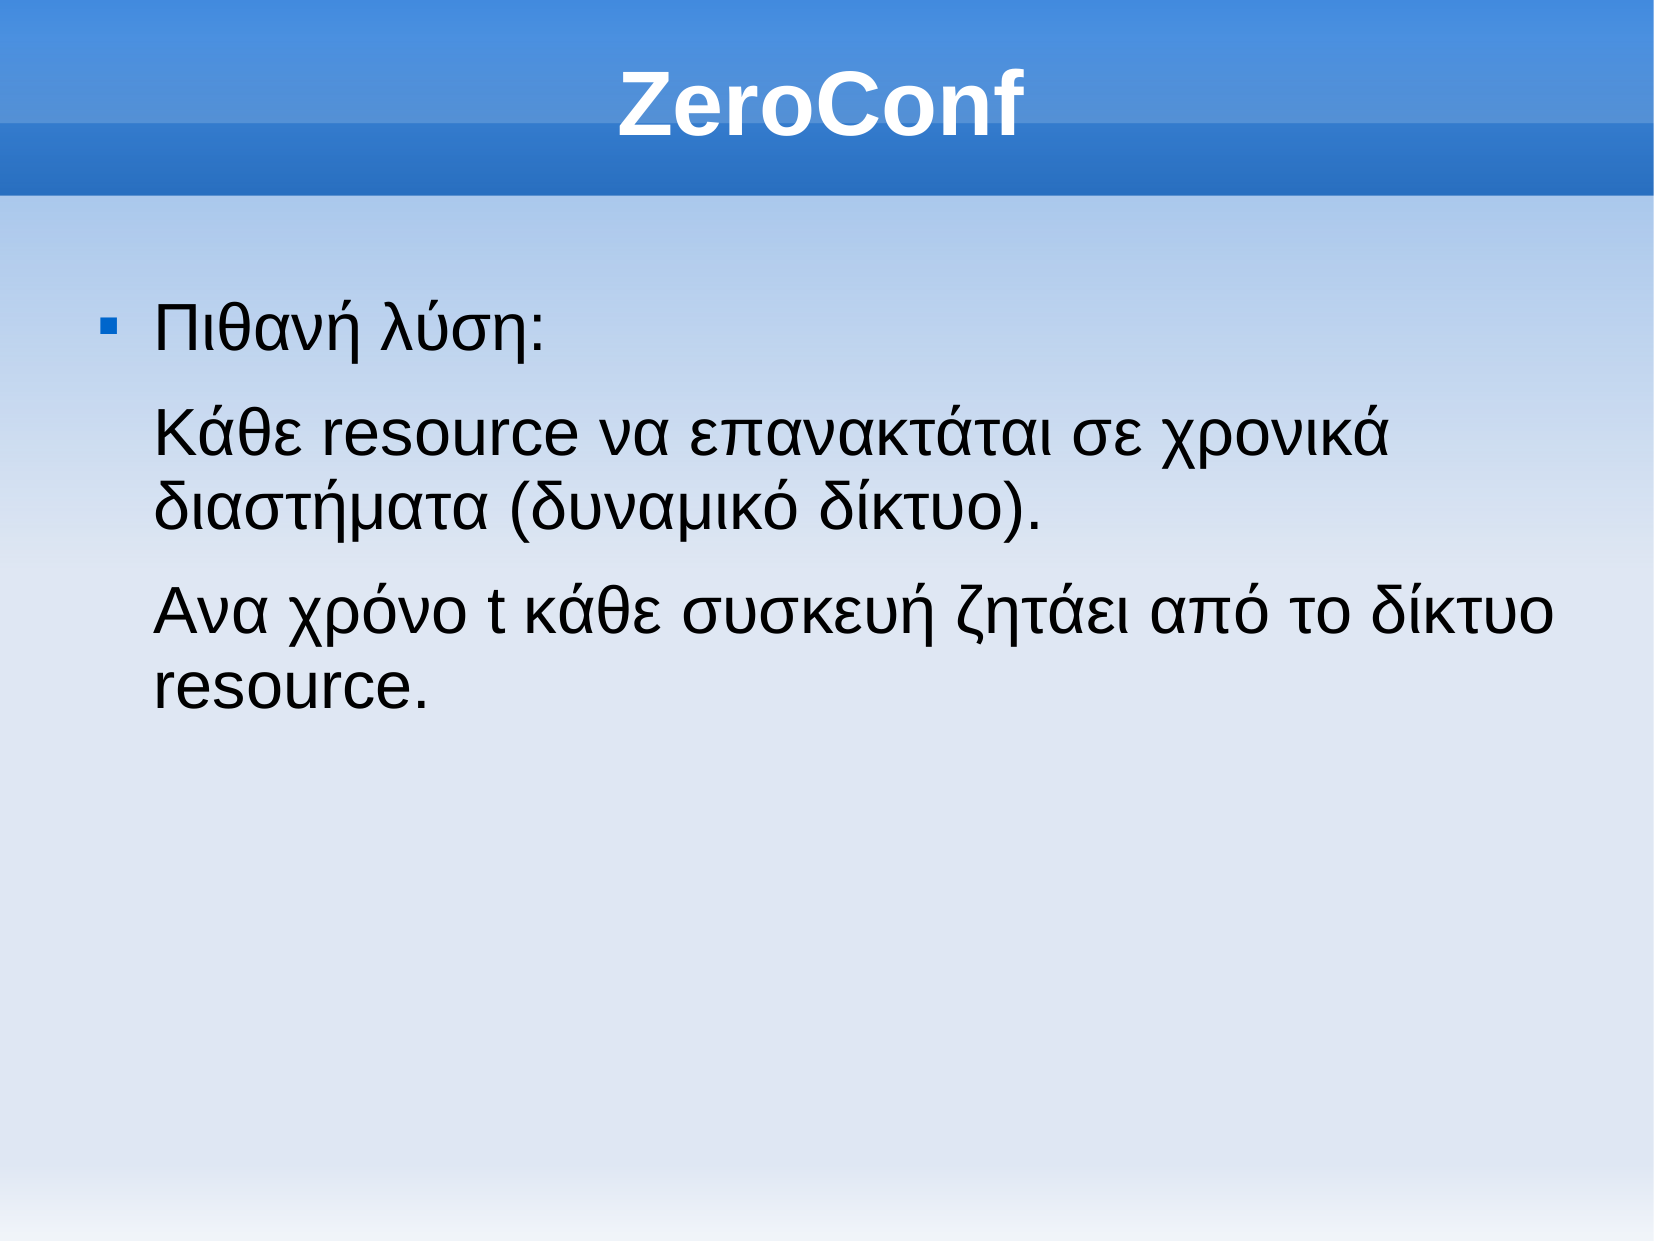

# ZeroConf
Πιθανή λύση:
Κάθε resource να επανακτάται σε χρονικά διαστήματα (δυναμικό δίκτυο).
Ανα χρόνο t κάθε συσκευή ζητάει από το δίκτυο resource.